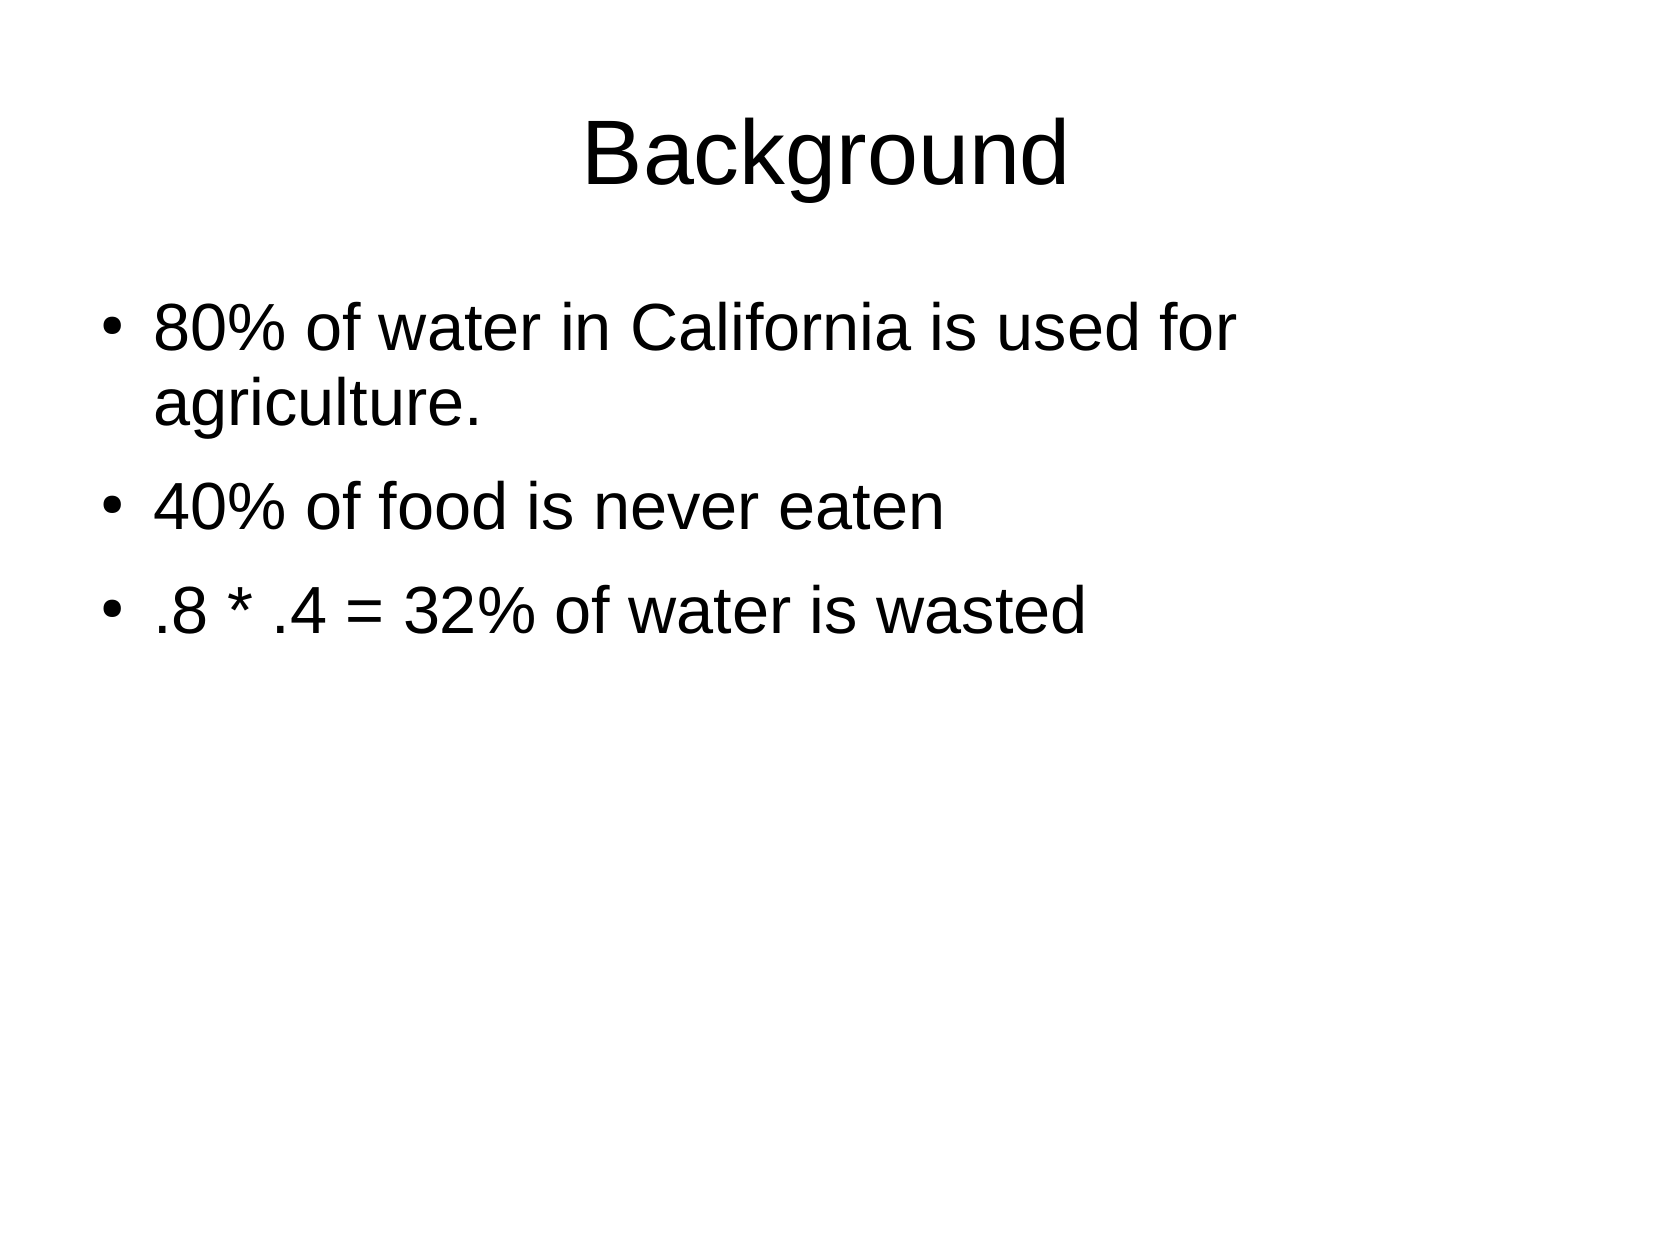

# Background
80% of water in California is used for agriculture.
40% of food is never eaten
.8 * .4 = 32% of water is wasted